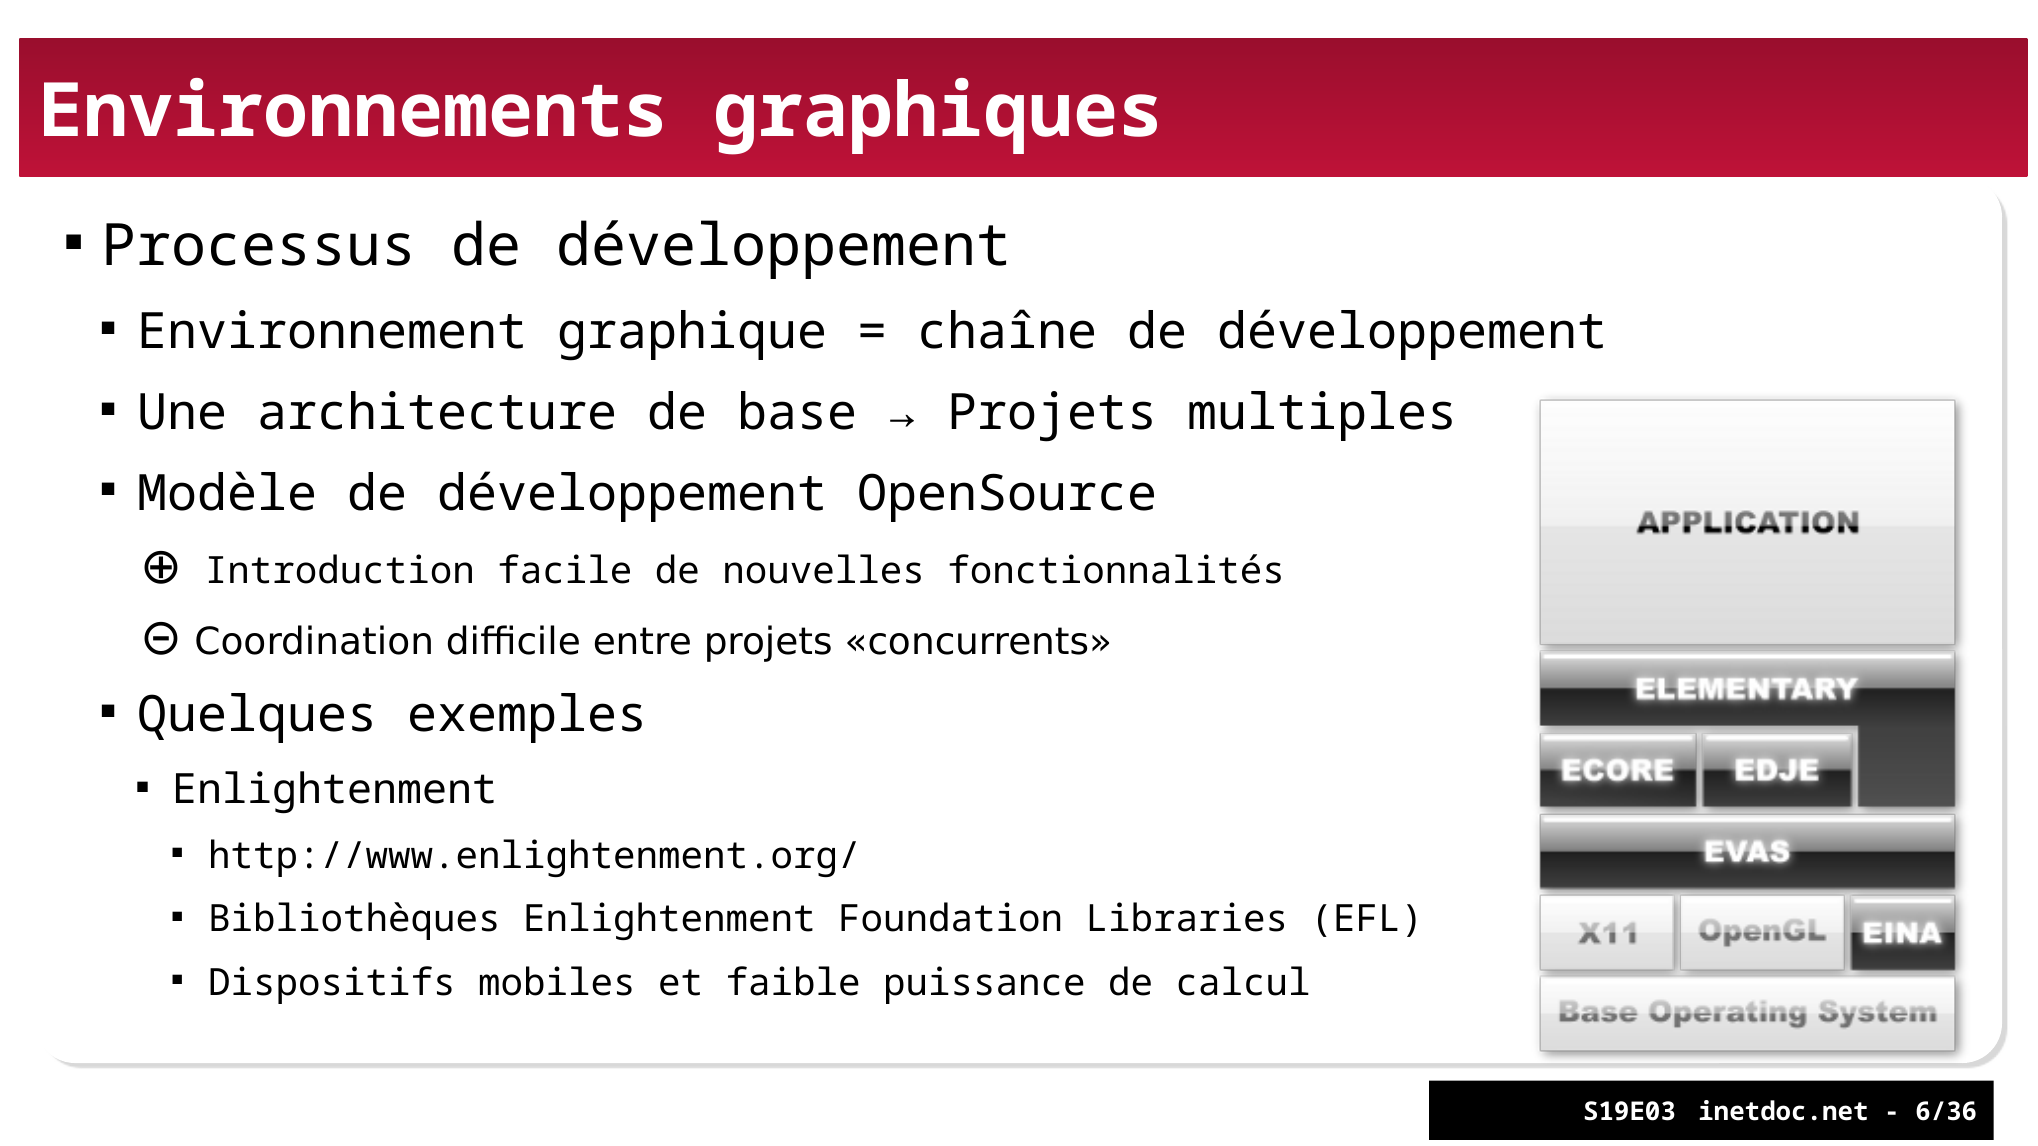

Environnements graphiques
Processus de développement
Environnement graphique = chaîne de développement
Une architecture de base → Projets multiples
Modèle de développement OpenSource
	⊕ Introduction facile de nouvelles fonctionnalités
	⊝ Coordination difficile entre projets «concurrents»
Quelques exemples
Enlightenment
http://www.enlightenment.org/
Bibliothèques Enlightenment Foundation Libraries (EFL)
Dispositifs mobiles et faible puissance de calcul
S19E03	inetdoc.net - /36